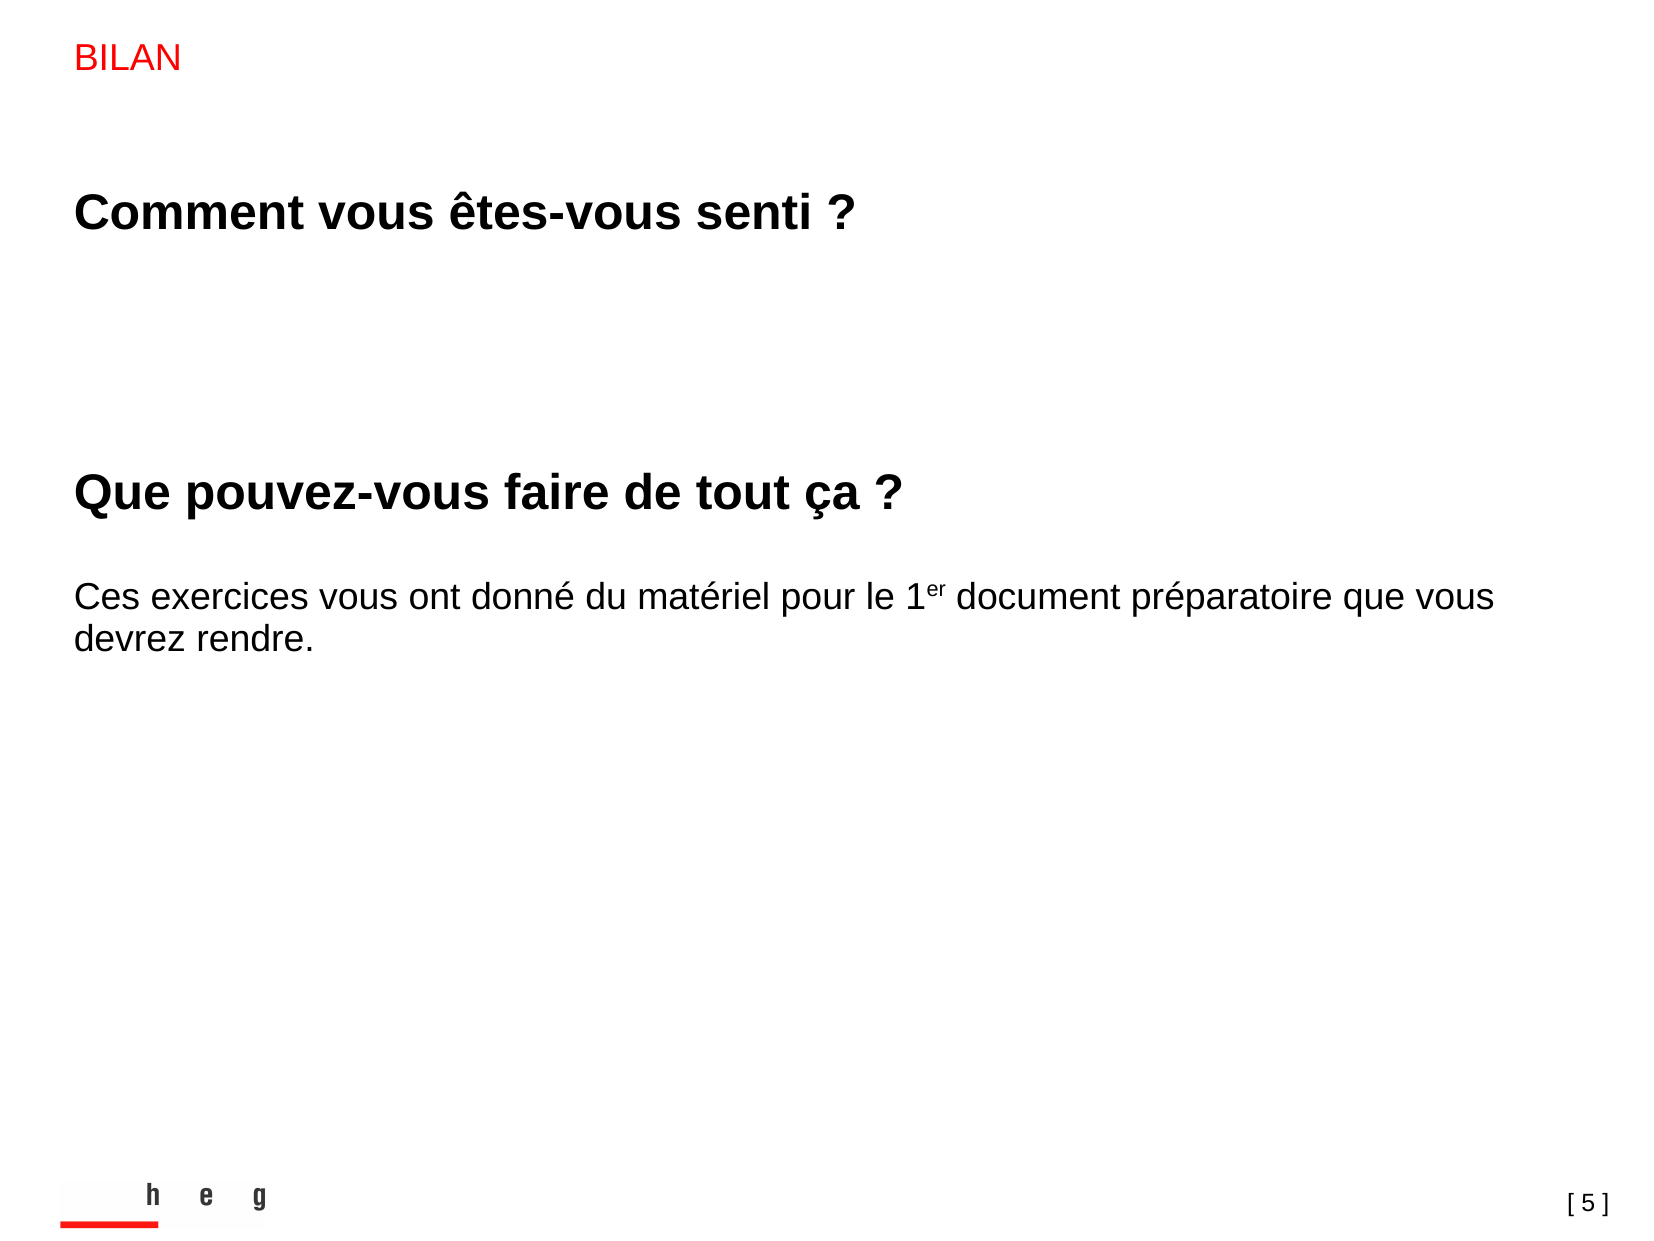

BILAN
Comment vous êtes-vous senti ?
Que pouvez-vous faire de tout ça ?
Ces exercices vous ont donné du matériel pour le 1er document préparatoire que vous devrez rendre.